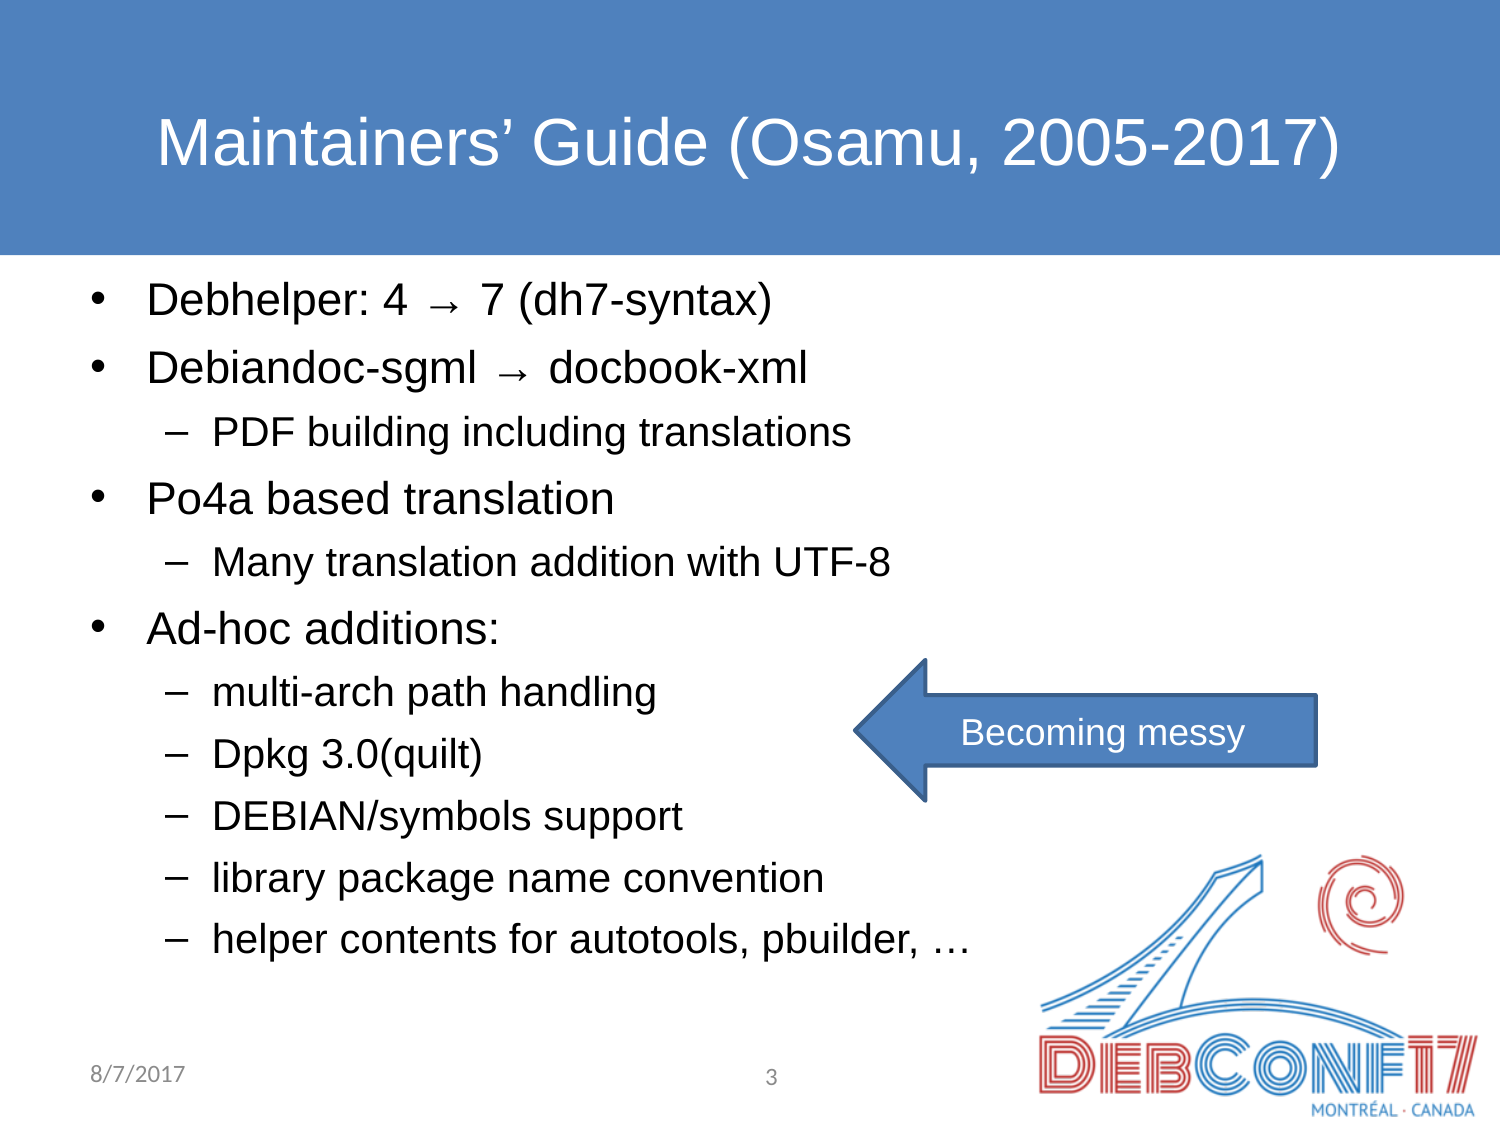

# Maintainers’ Guide (Osamu, 2005-2017)
Debhelper: 4 → 7 (dh7-syntax)
Debiandoc-sgml → docbook-xml
PDF building including translations
Po4a based translation
Many translation addition with UTF-8
Ad-hoc additions:
multi-arch path handling
Dpkg 3.0(quilt)
DEBIAN/symbols support
library package name convention
helper contents for autotools, pbuilder, …
Becoming messy
8/7/2017